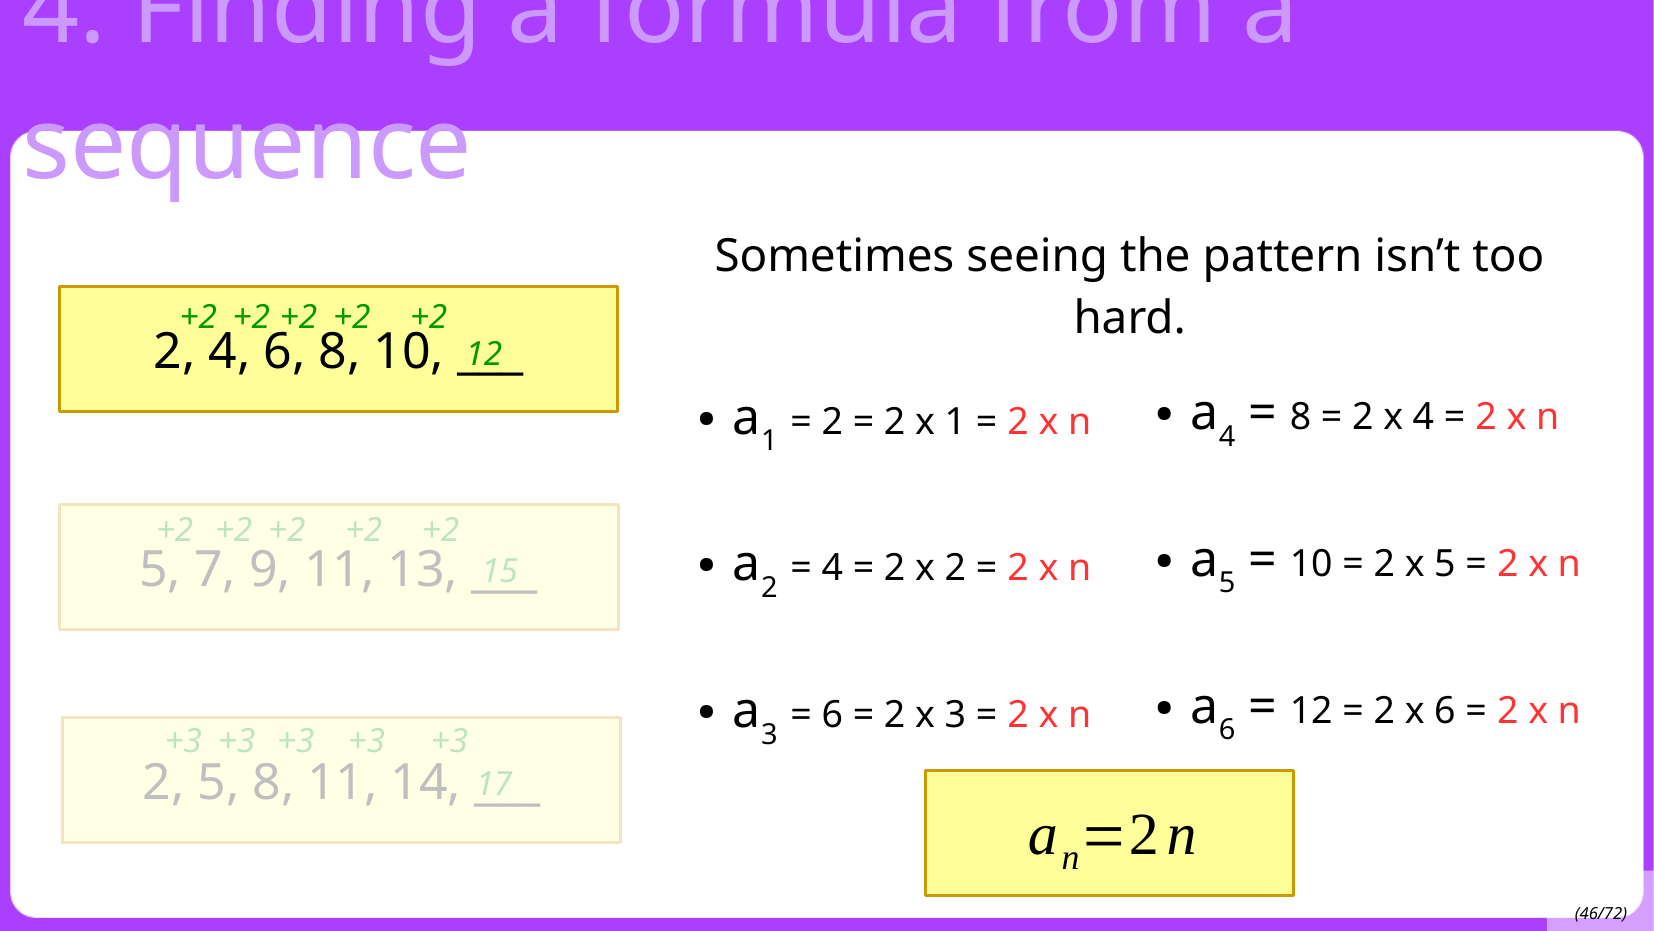

# 4. Finding a formula from a sequence
Sometimes seeing the pattern isn’t too hard.
+2
+2
+2
+2
+2
2, 4, 6, 8, 10, ___
12
a4 = 8 = 2 x 4 = 2 x n
a5 = 10 = 2 x 5 = 2 x n
a6 = 12 = 2 x 6 = 2 x n
a1 = 2 = 2 x 1 = 2 x n
a2 = 4 = 2 x 2 = 2 x n
a3 = 6 = 2 x 3 = 2 x n
+2
+2
+2
+2
+2
5, 7, 9, 11, 13, ___
15
+3
+3
+3
+3
+3
2, 5, 8, 11, 14, ___
17